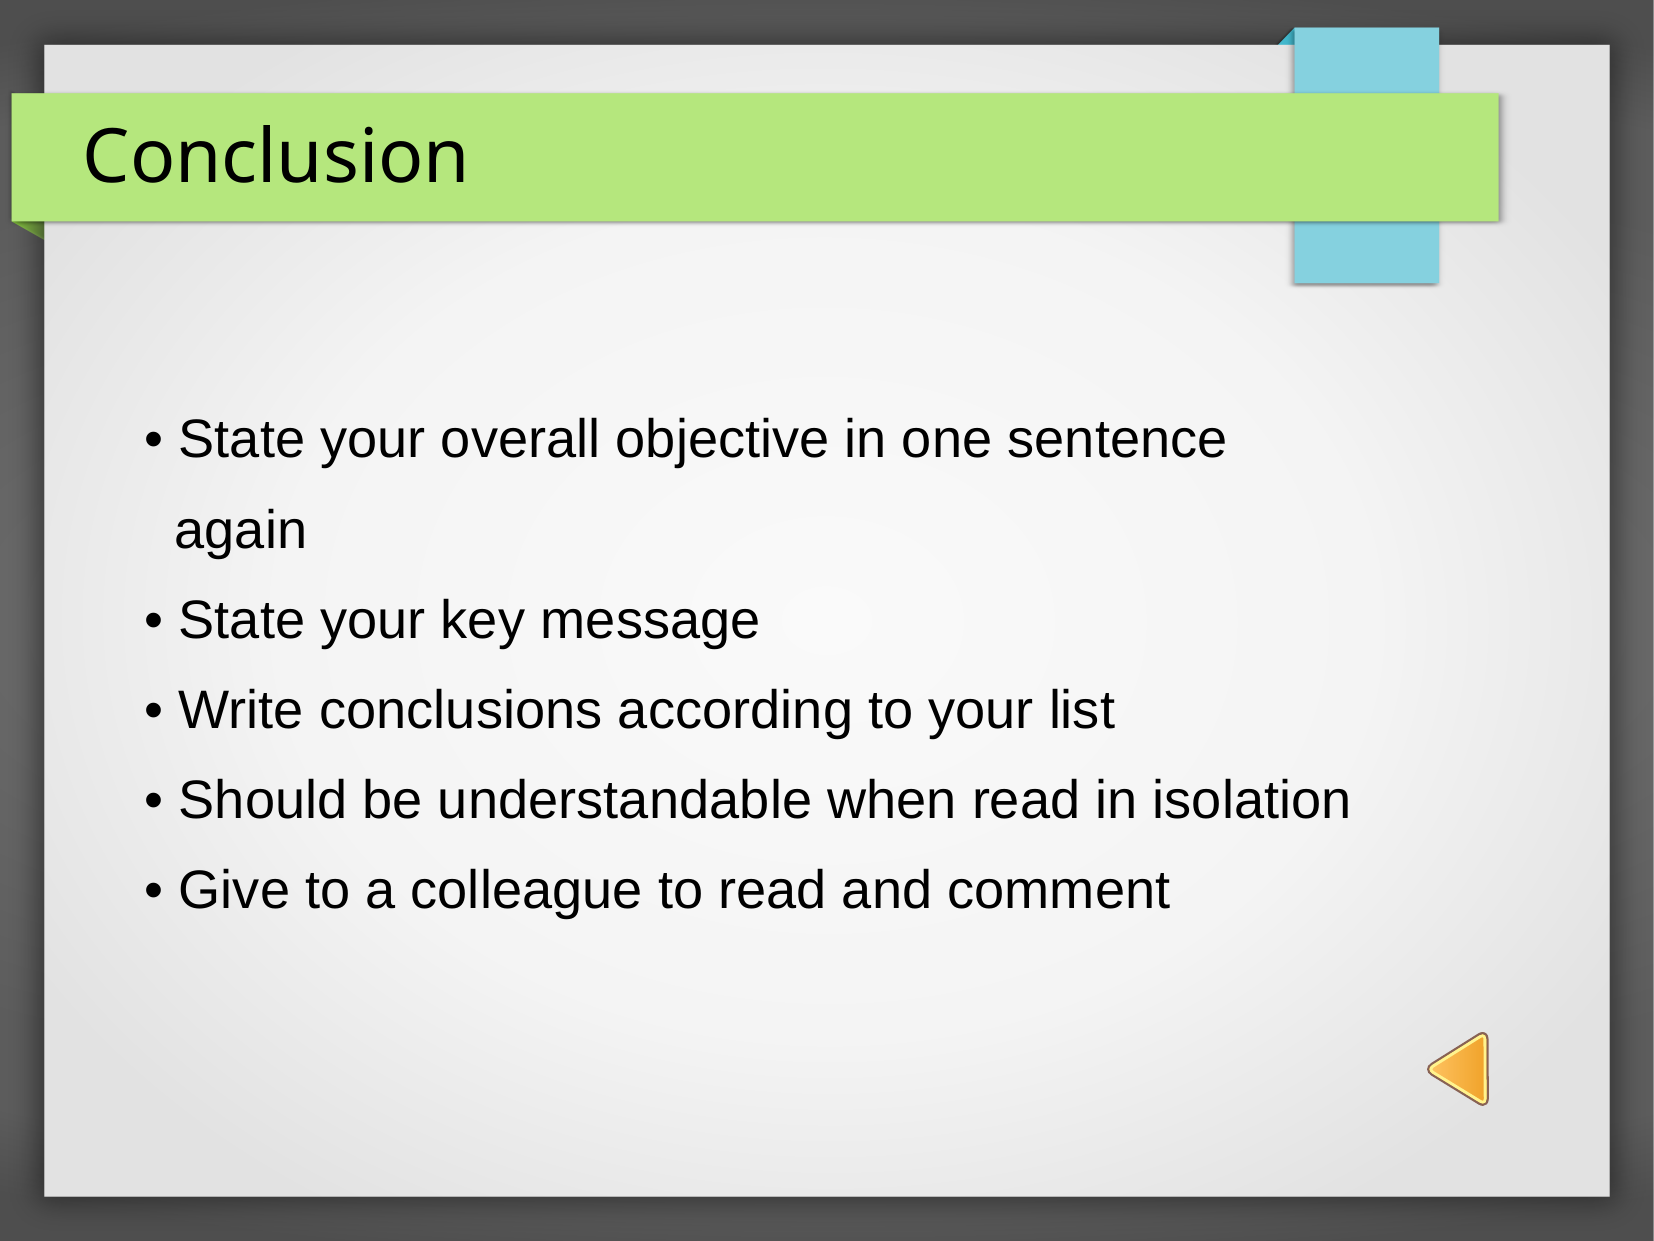

# Conclusion
• State your overall objective in one sentence
 again
• State your key message
• Write conclusions according to your list
• Should be understandable when read in isolation
• Give to a colleague to read and comment